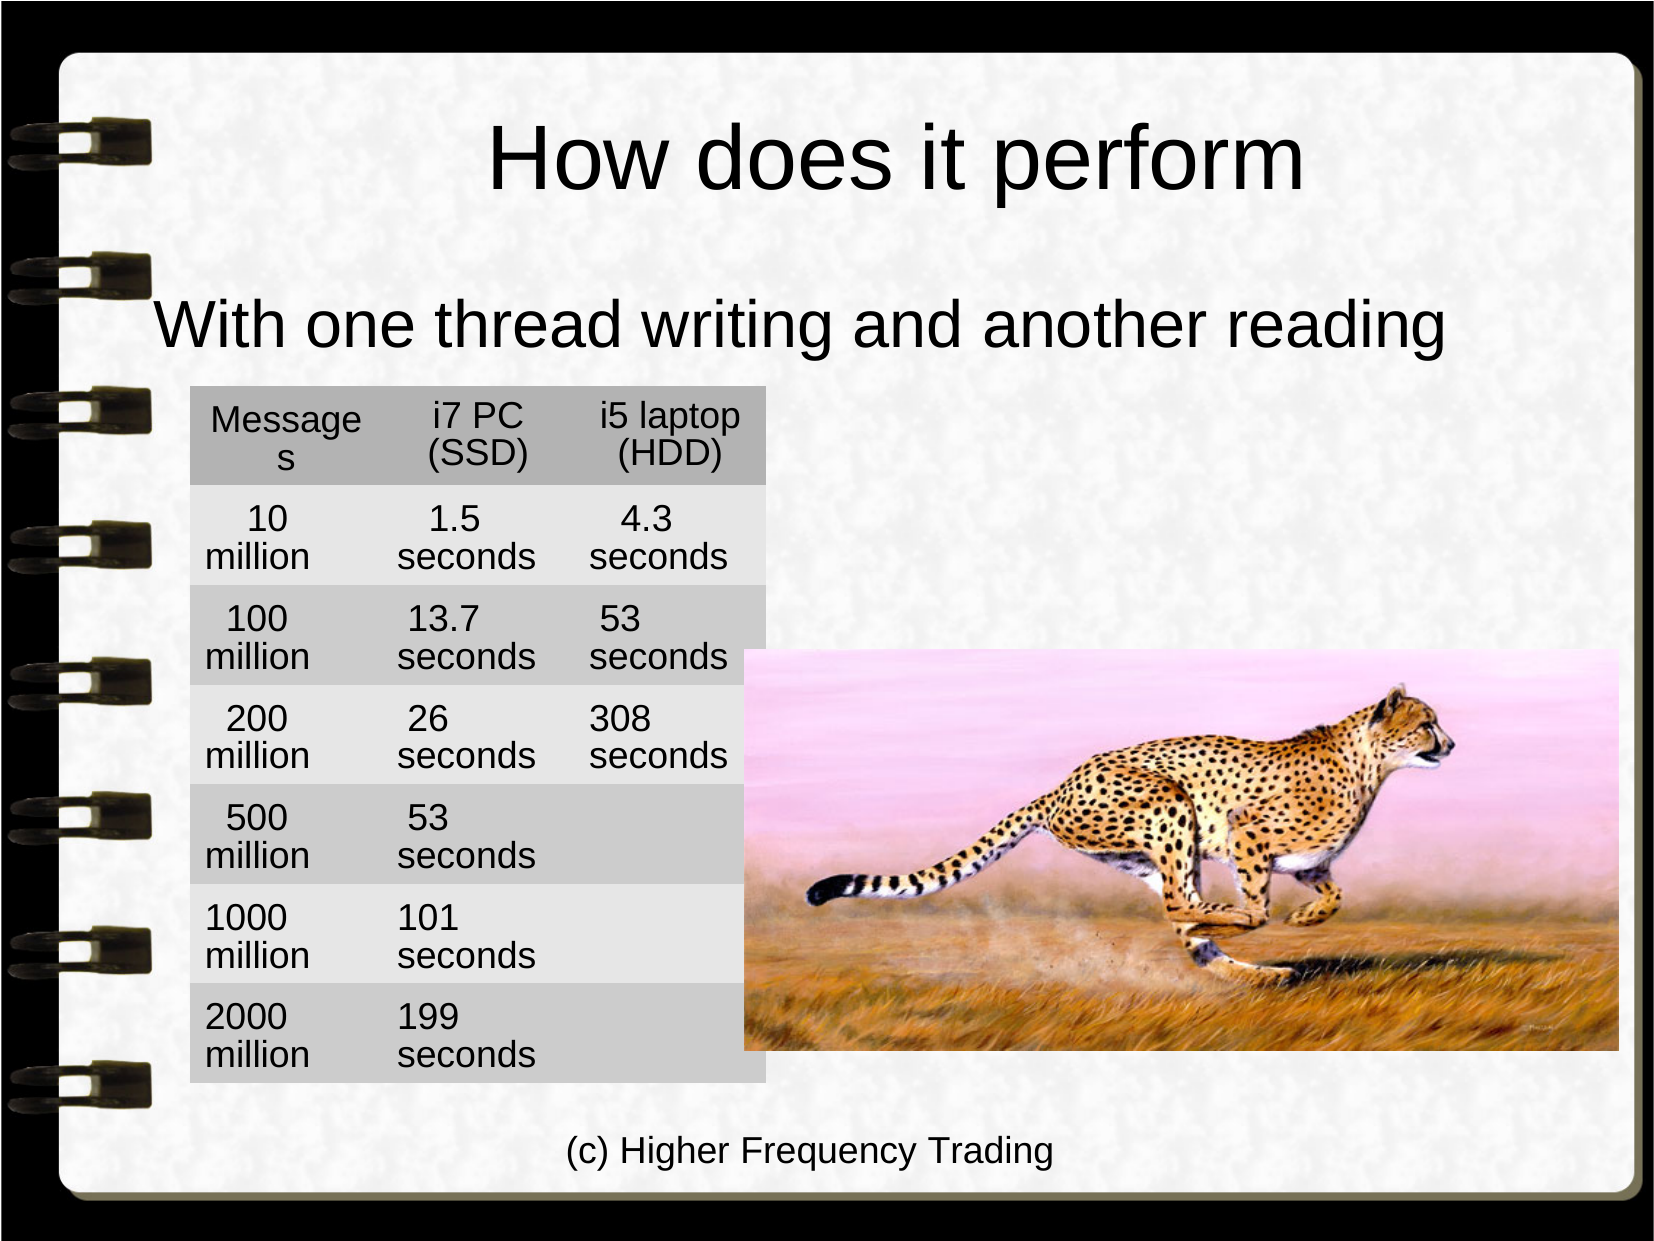

# How does it perform
With one thread writing and another reading
| Messages | i7 PC (SSD) | i5 laptop (HDD) |
| --- | --- | --- |
| 10 million | 1.5 seconds | 4.3 seconds |
| 100 million | 13.7 seconds | 53 seconds |
| 200 million | 26 seconds | 308 seconds |
| 500 million | 53 seconds | |
| 1000 million | 101 seconds | |
| 2000 million | 199 seconds | |